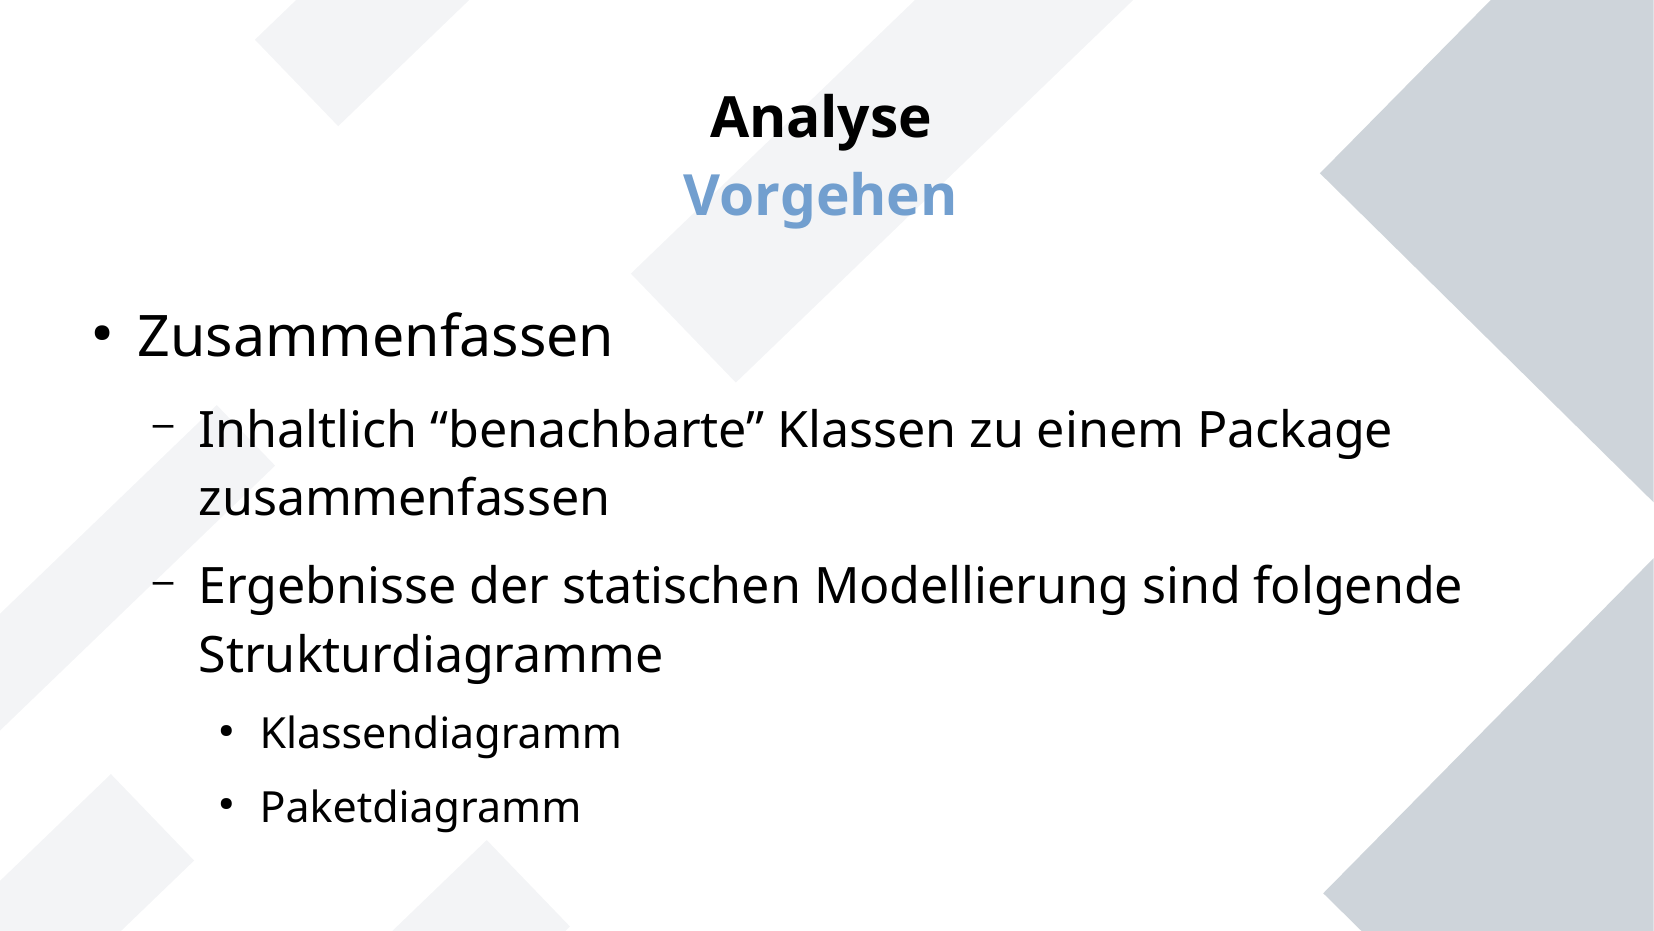

# Analyse Vorgehen
Zusammenfassen
Inhaltlich “benachbarte” Klassen zu einem Package zusammenfassen
Ergebnisse der statischen Modellierung sind folgende Strukturdiagramme
Klassendiagramm
Paketdiagramm